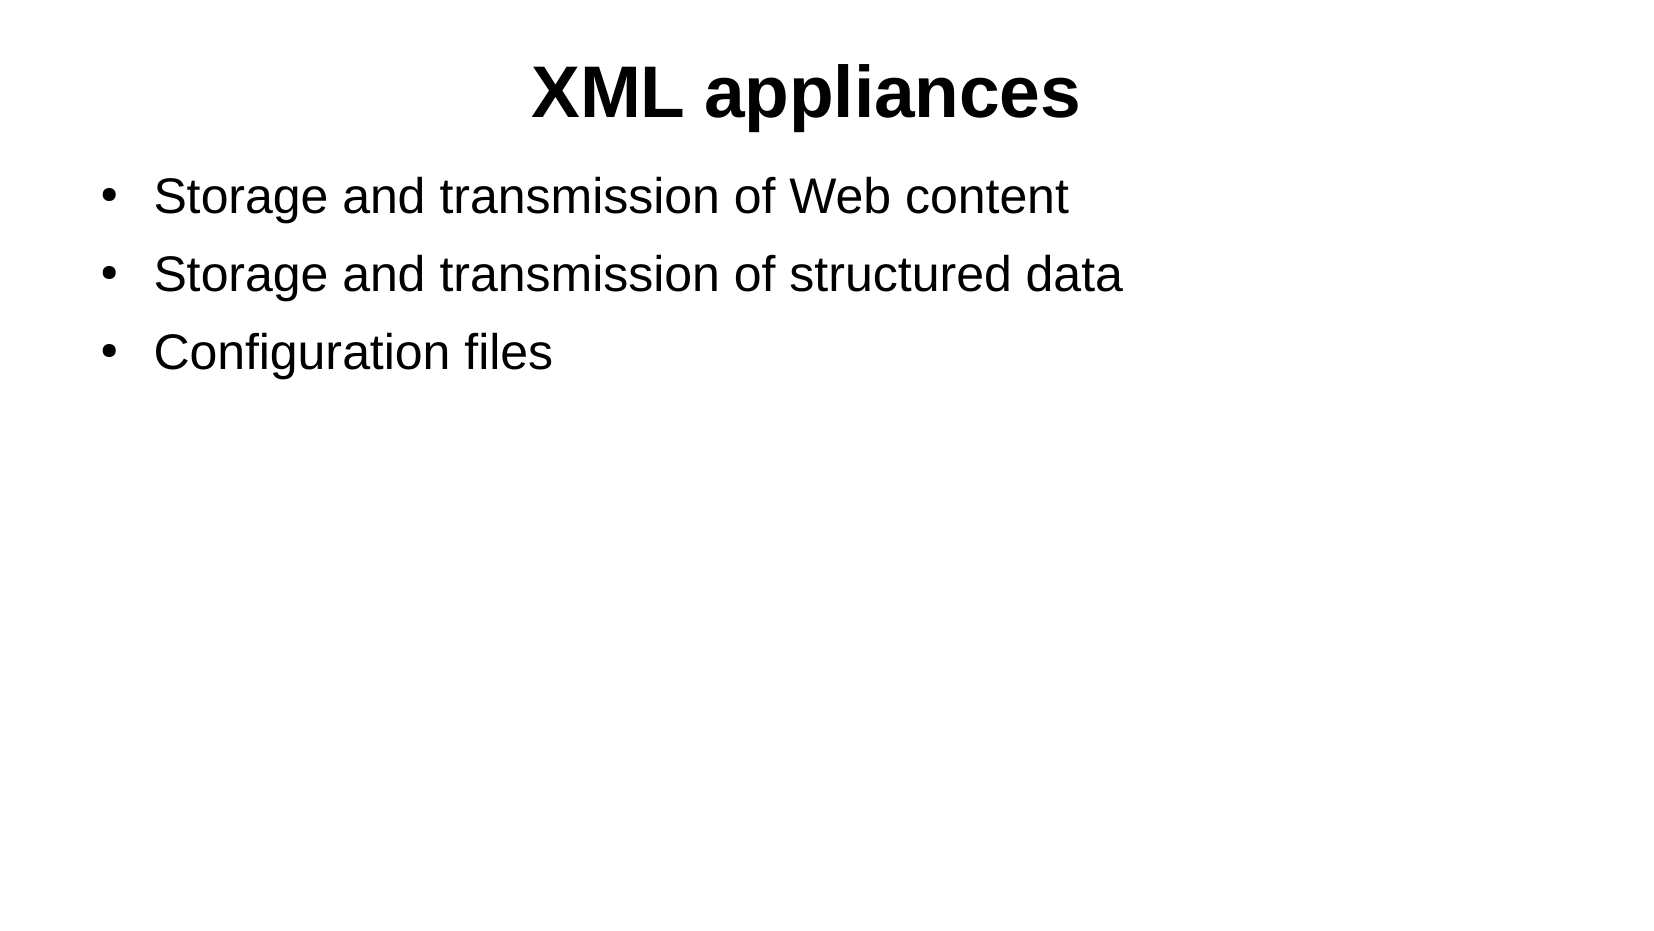

# XML appliances
Storage and transmission of Web content
Storage and transmission of structured data
Configuration files